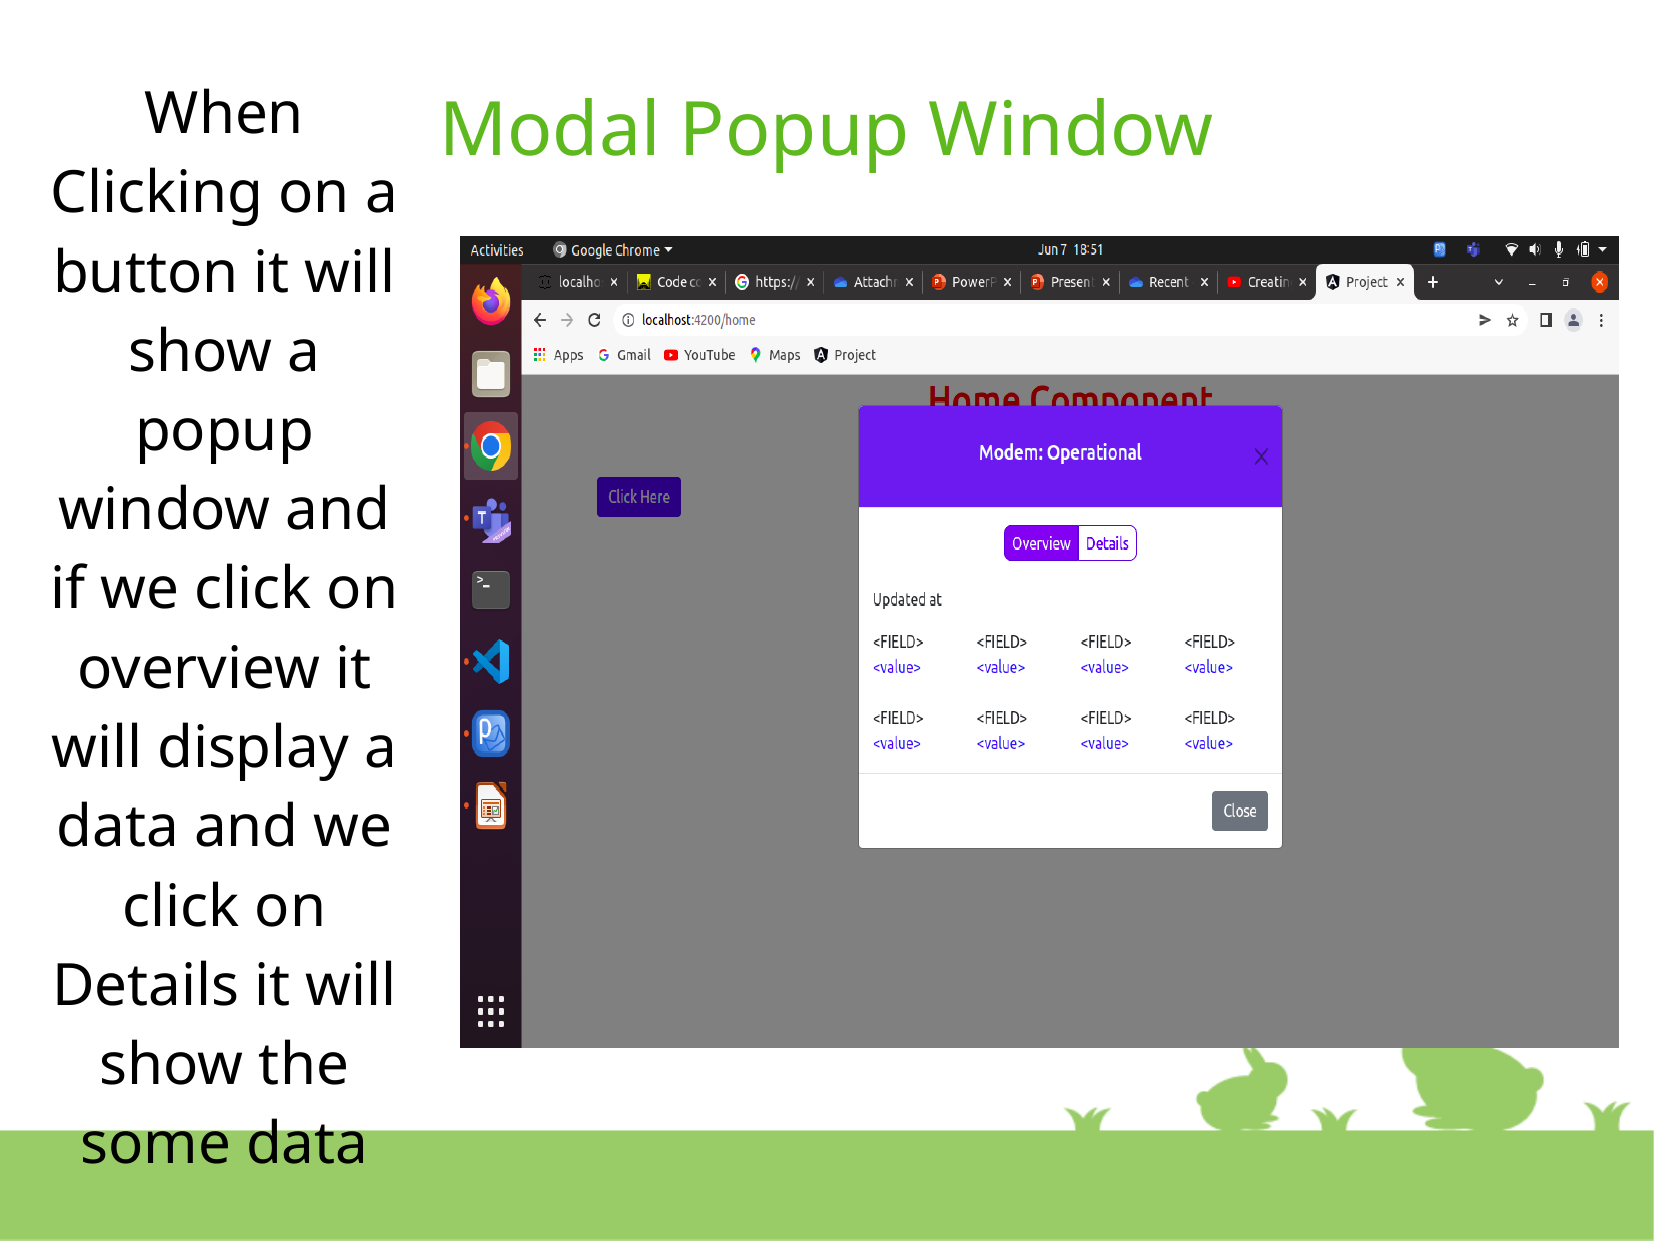

# Modal Popup Window
When Clicking on a button it will show a popup window and if we click on overview it will display a data and we click on Details it will show the some data